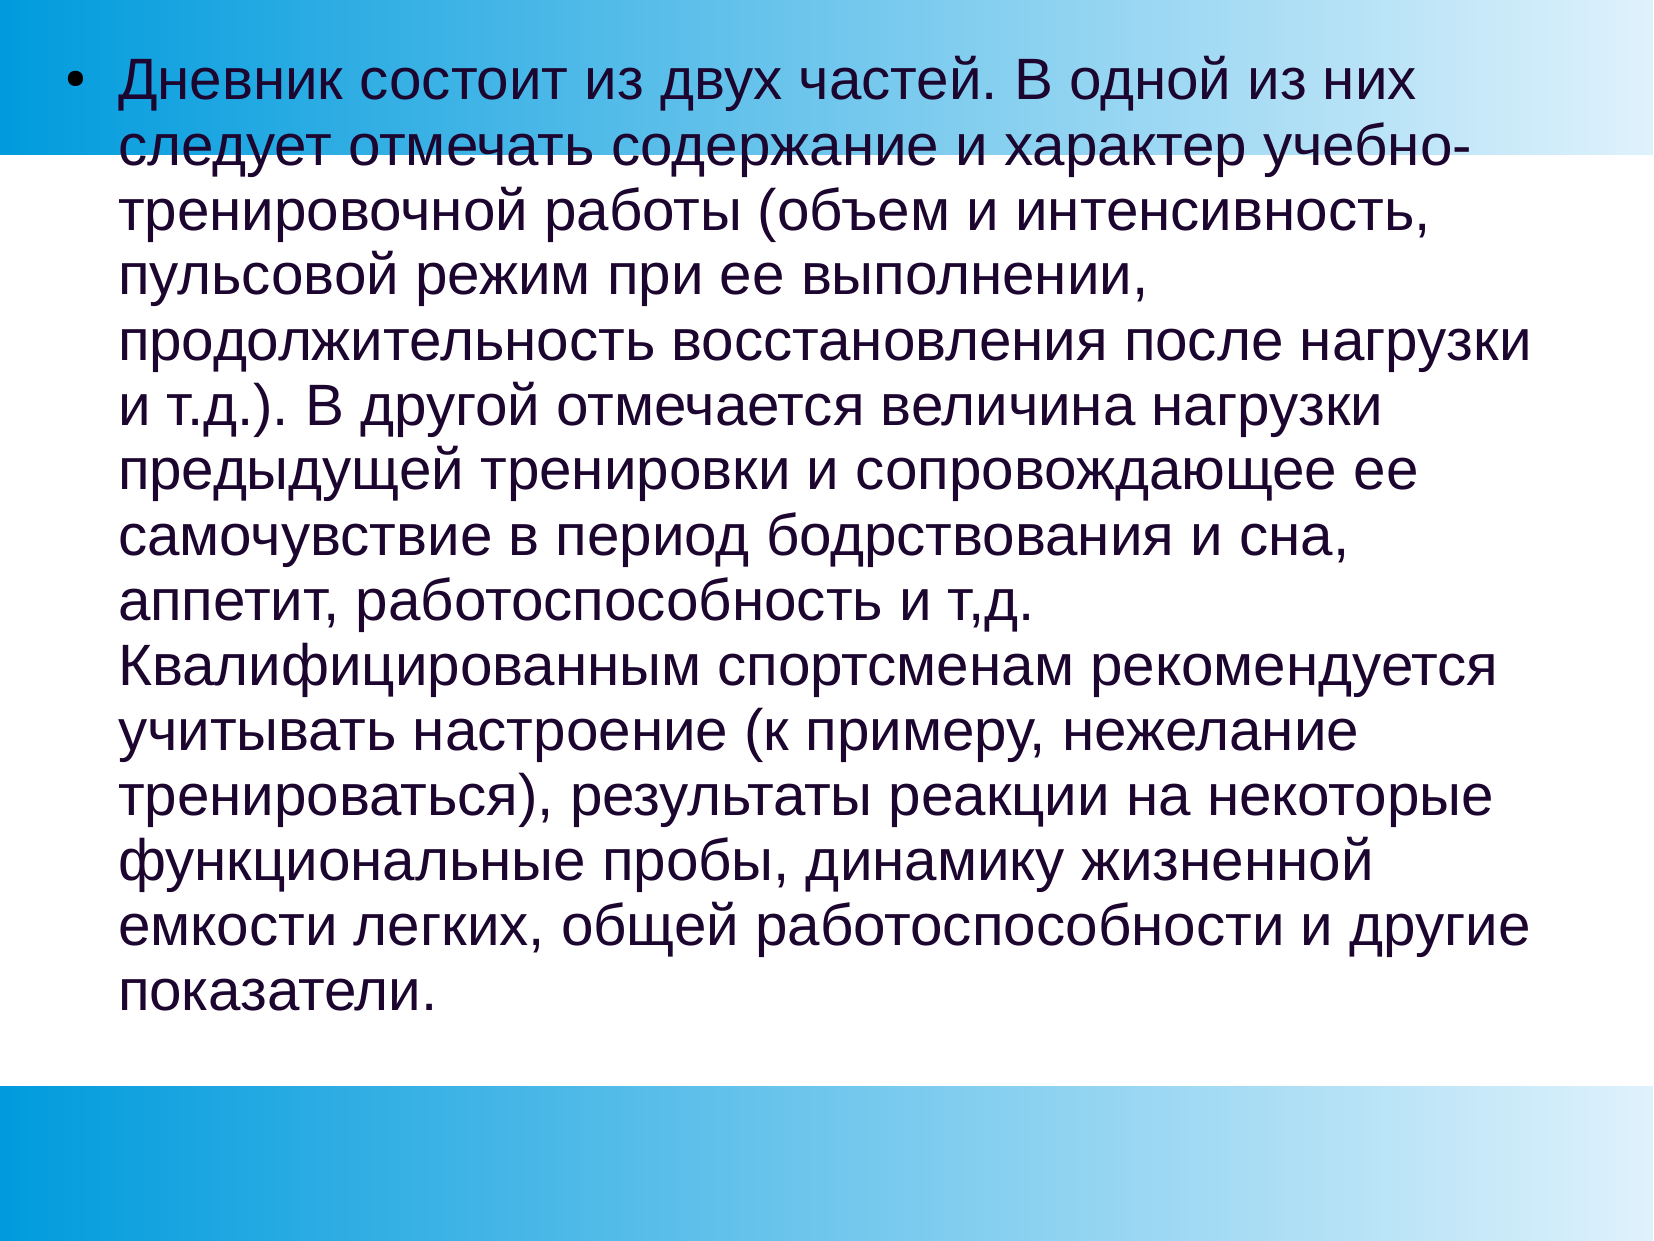

#
Дневник состоит из двух частей. В одной из них следует отмечать содержание и характер учебно-тренировочной работы (объем и интенсивность, пульсовой режим при ее выполнении, продолжительность восстановления после нагрузки и т.д.). В другой отмечается величина нагрузки предыдущей тренировки и сопровождающее ее самочувствие в период бодрствования и сна, аппетит, работоспособность и т,д. Квалифицированным спортсменам рекомендуется учитывать настроение (к примеру, нежелание тренироваться), результаты реакции на некоторые функциональные пробы, динамику жизненной емкости легких, общей работоспособности и другие показатели.